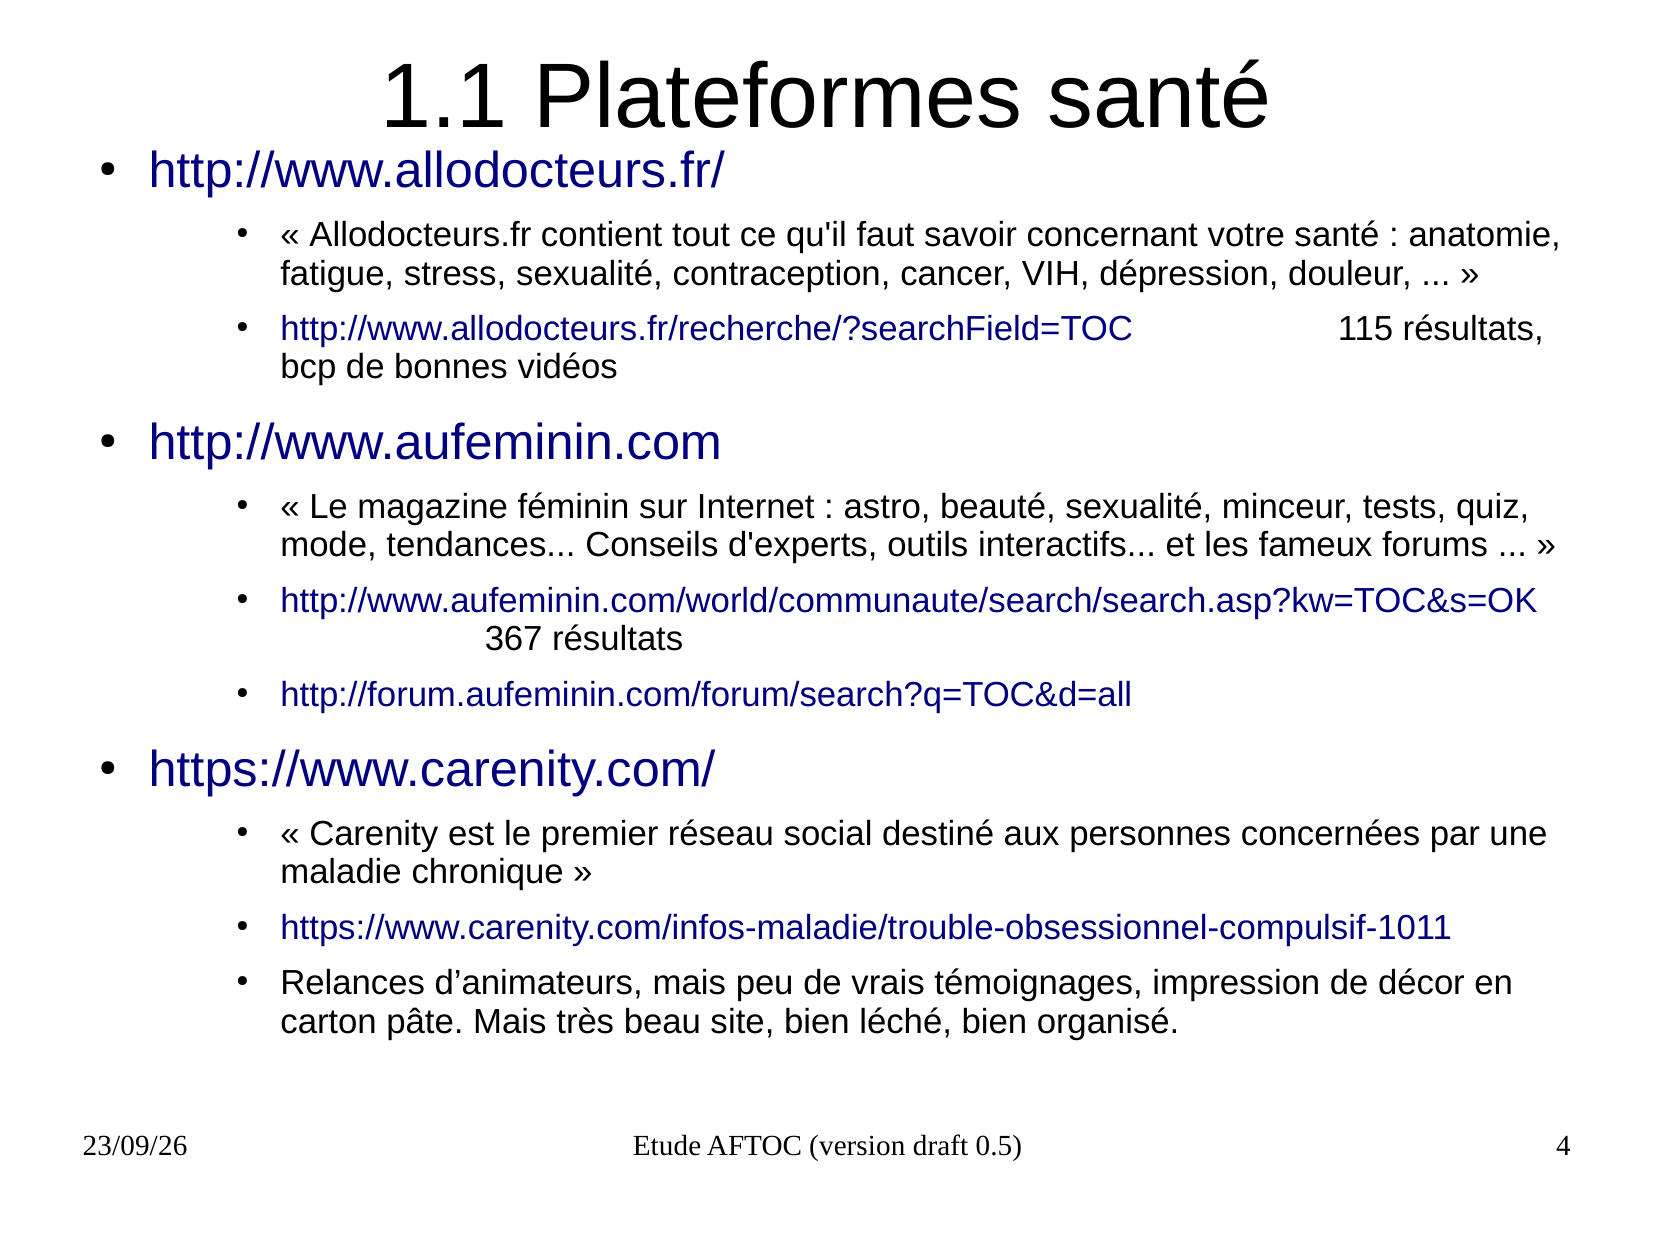

# 1.1 Plateformes santé
http://www.allodocteurs.fr/
« Allodocteurs.fr contient tout ce qu'il faut savoir concernant votre santé : anatomie, fatigue, stress, sexualité, contraception, cancer, VIH, dépression, douleur, ... »
http://www.allodocteurs.fr/recherche/?searchField=TOC		 115 résultats, bcp de bonnes vidéos
http://www.aufeminin.com
« Le magazine féminin sur Internet : astro, beauté, sexualité, minceur, tests, quiz, mode, tendances... Conseils d'experts, outils interactifs... et les fameux forums ... »
http://www.aufeminin.com/world/communaute/search/search.asp?kw=TOC&s=OK		 367 résultats
http://forum.aufeminin.com/forum/search?q=TOC&d=all
https://www.carenity.com/
« Carenity est le premier réseau social destiné aux personnes concernées par une maladie chronique »
https://www.carenity.com/infos-maladie/trouble-obsessionnel-compulsif-1011
Relances d’animateurs, mais peu de vrais témoignages, impression de décor en carton pâte. Mais très beau site, bien léché, bien organisé.
Etude AFTOC (version draft 0.5)
4